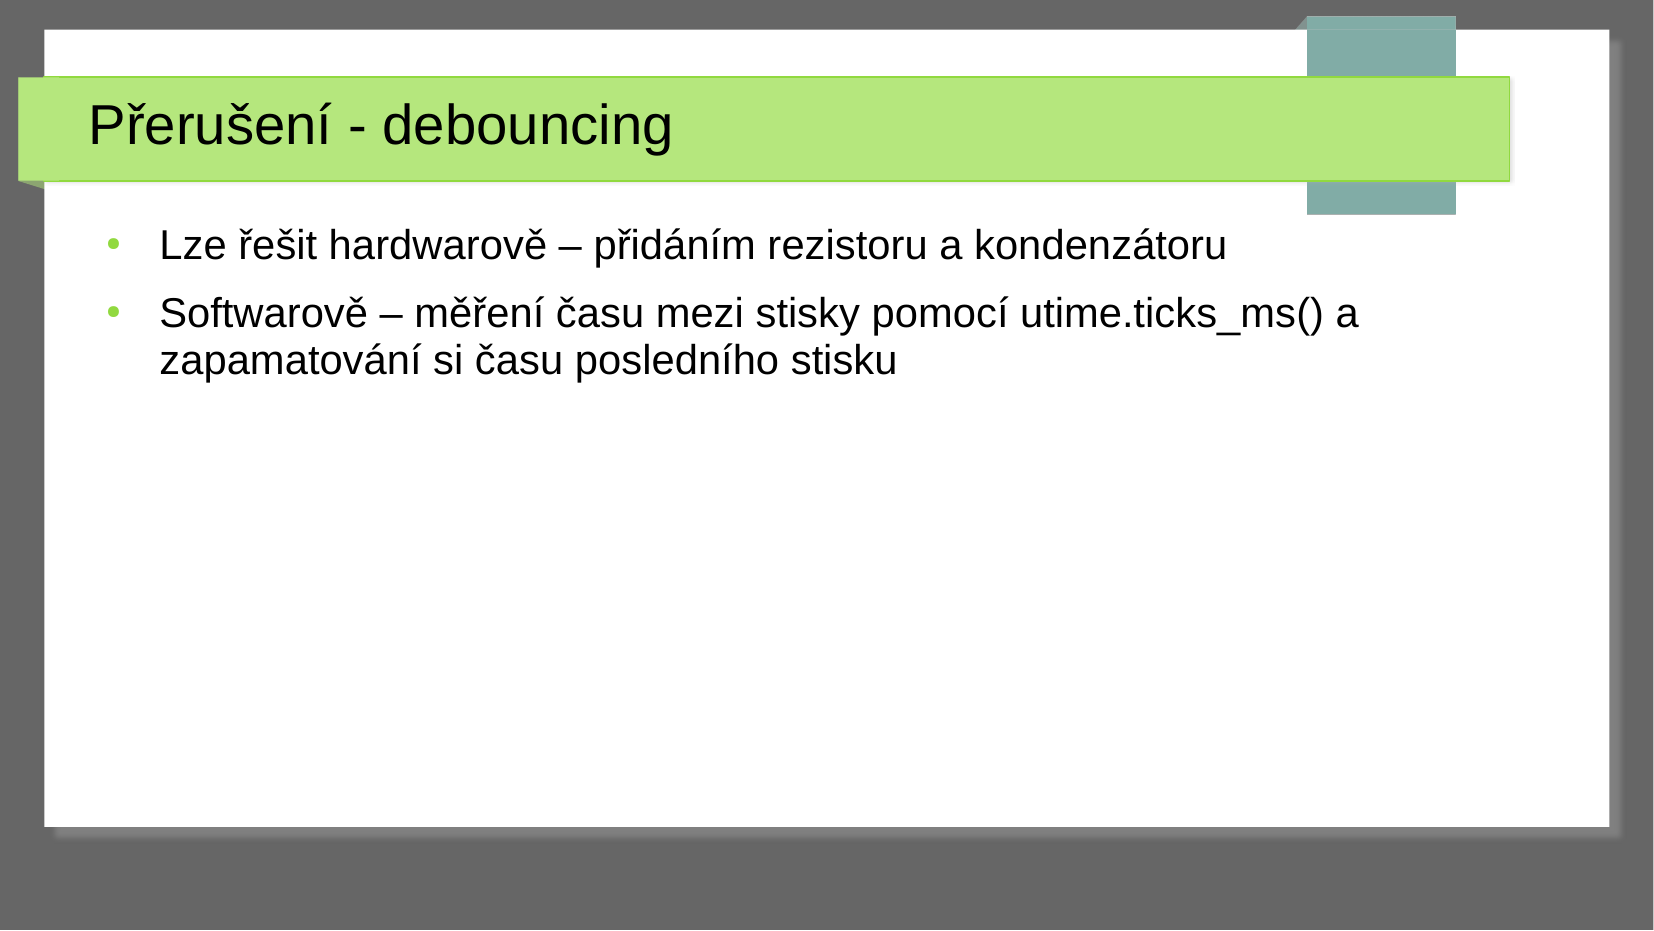

# Přerušení - debouncing
Lze řešit hardwarově – přidáním rezistoru a kondenzátoru
Softwarově – měření času mezi stisky pomocí utime.ticks_ms() a zapamatování si času posledního stisku